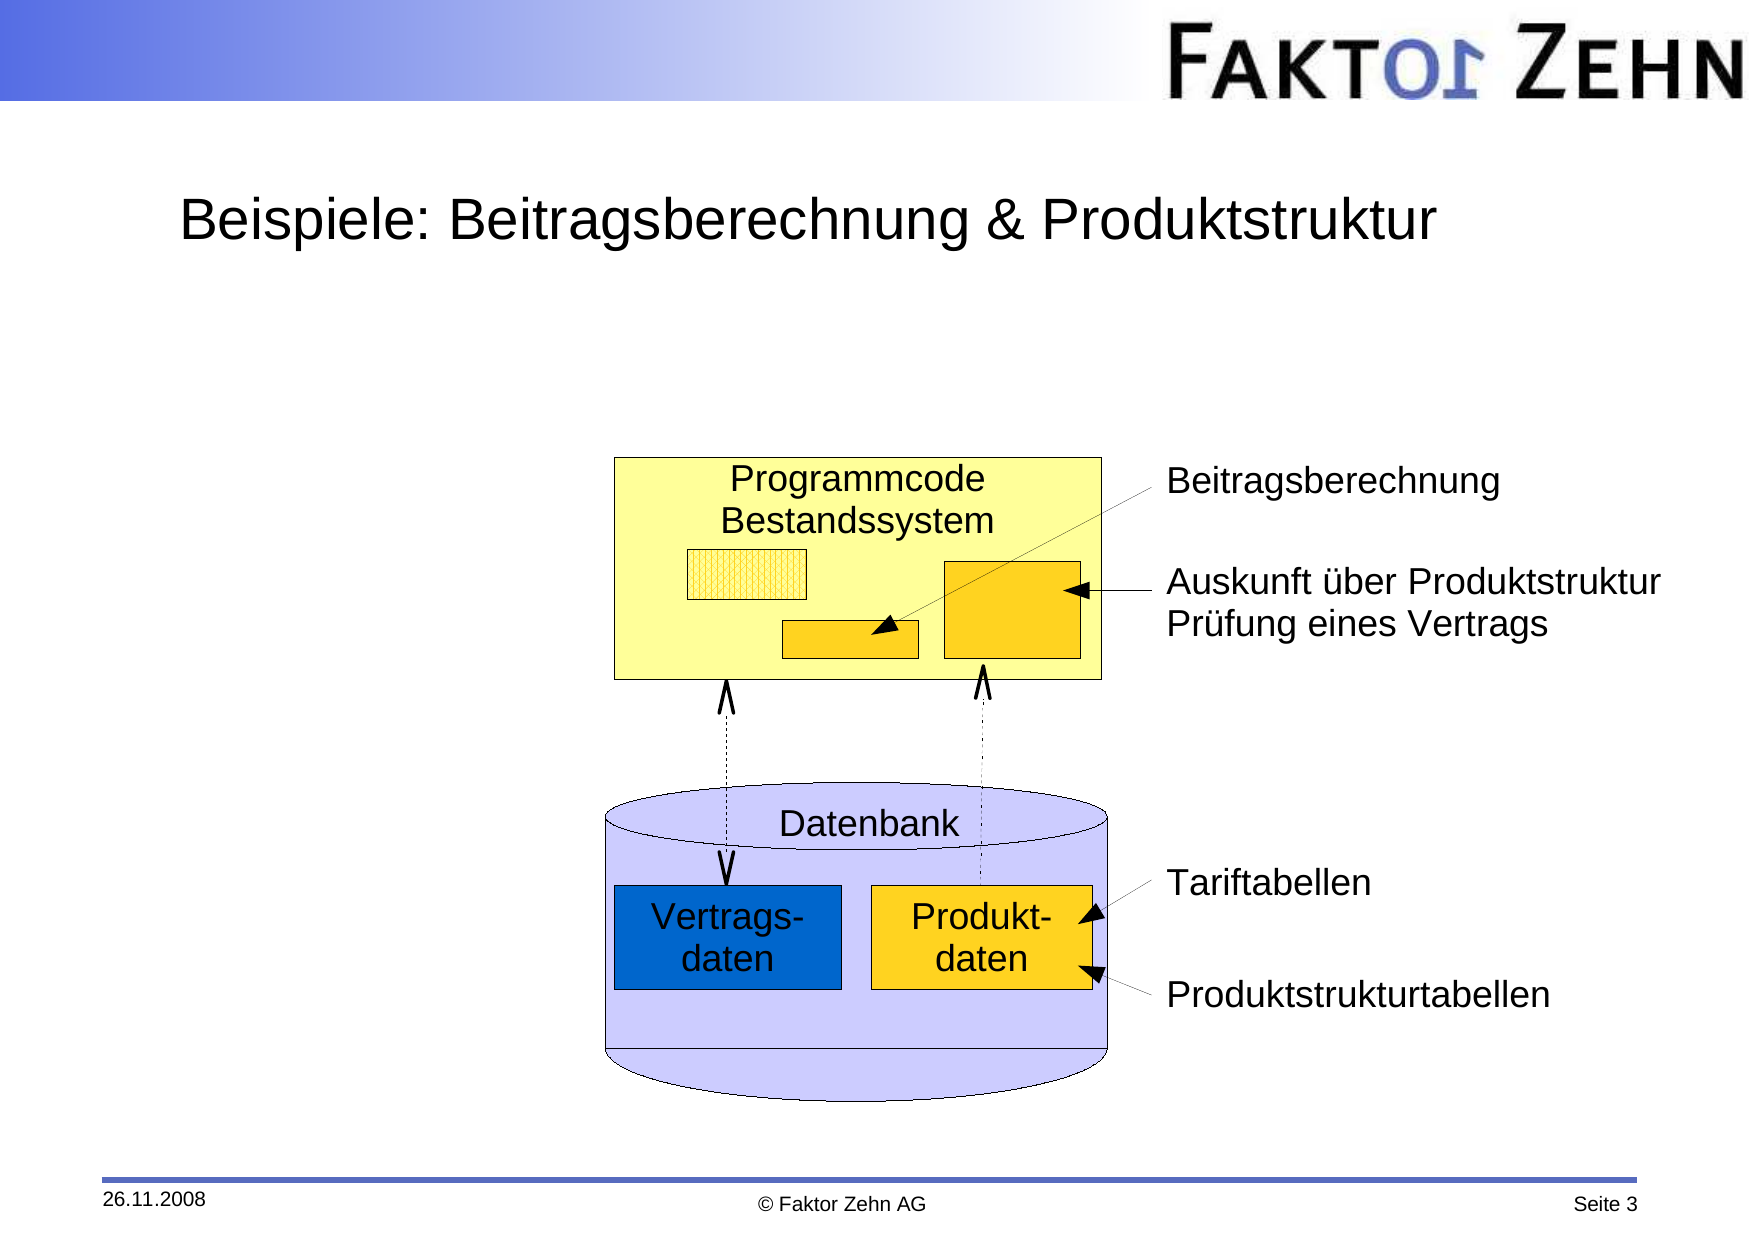

# Beispiele: Beitragsberechnung & Produktstruktur
Programmcode
Bestandssystem
Beitragsberechnung
Auskunft über Produktstruktur
Prüfung eines Vertrags
Datenbank
Tariftabellen
Vertrags-
daten
Produkt-
daten
Produktstrukturtabellen